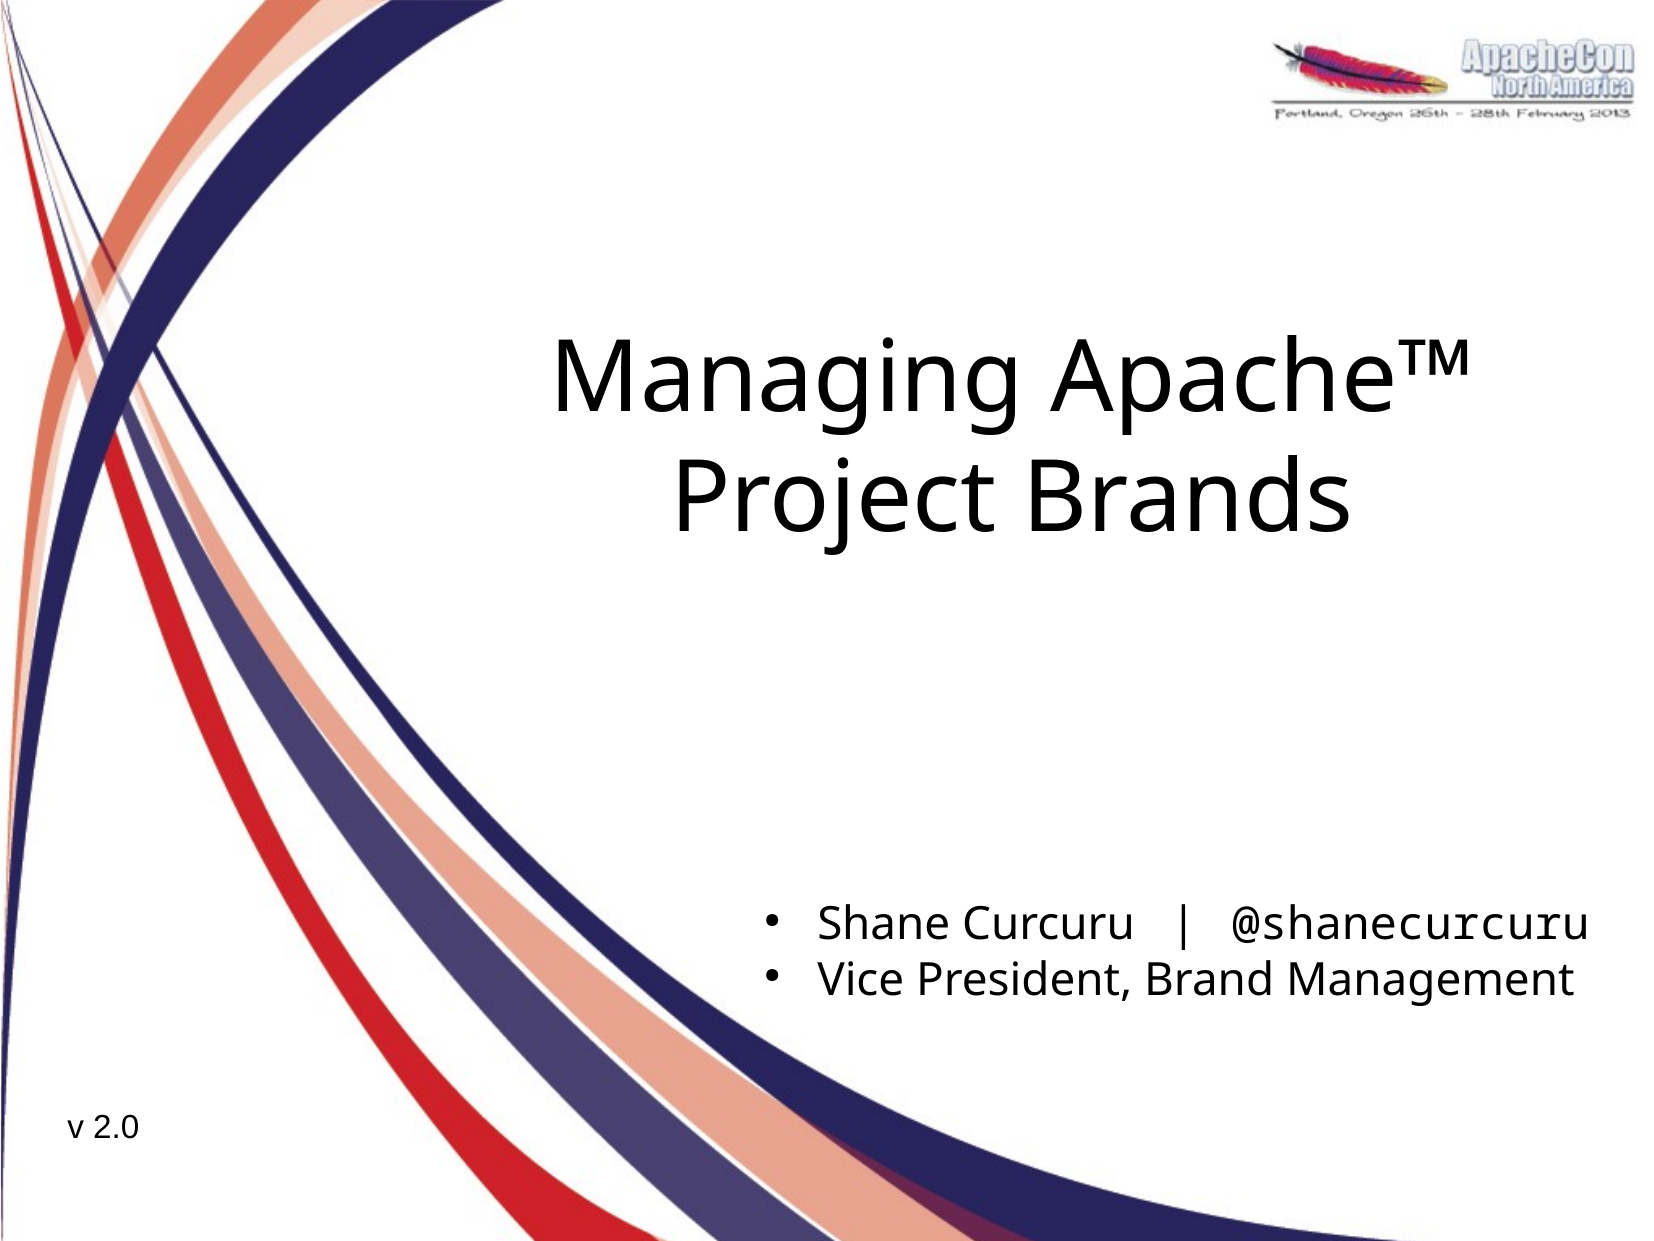

# Managing Apache™ Project Brands
Shane Curcuru | @shanecurcuru
Vice President, Brand Management
v 2.0